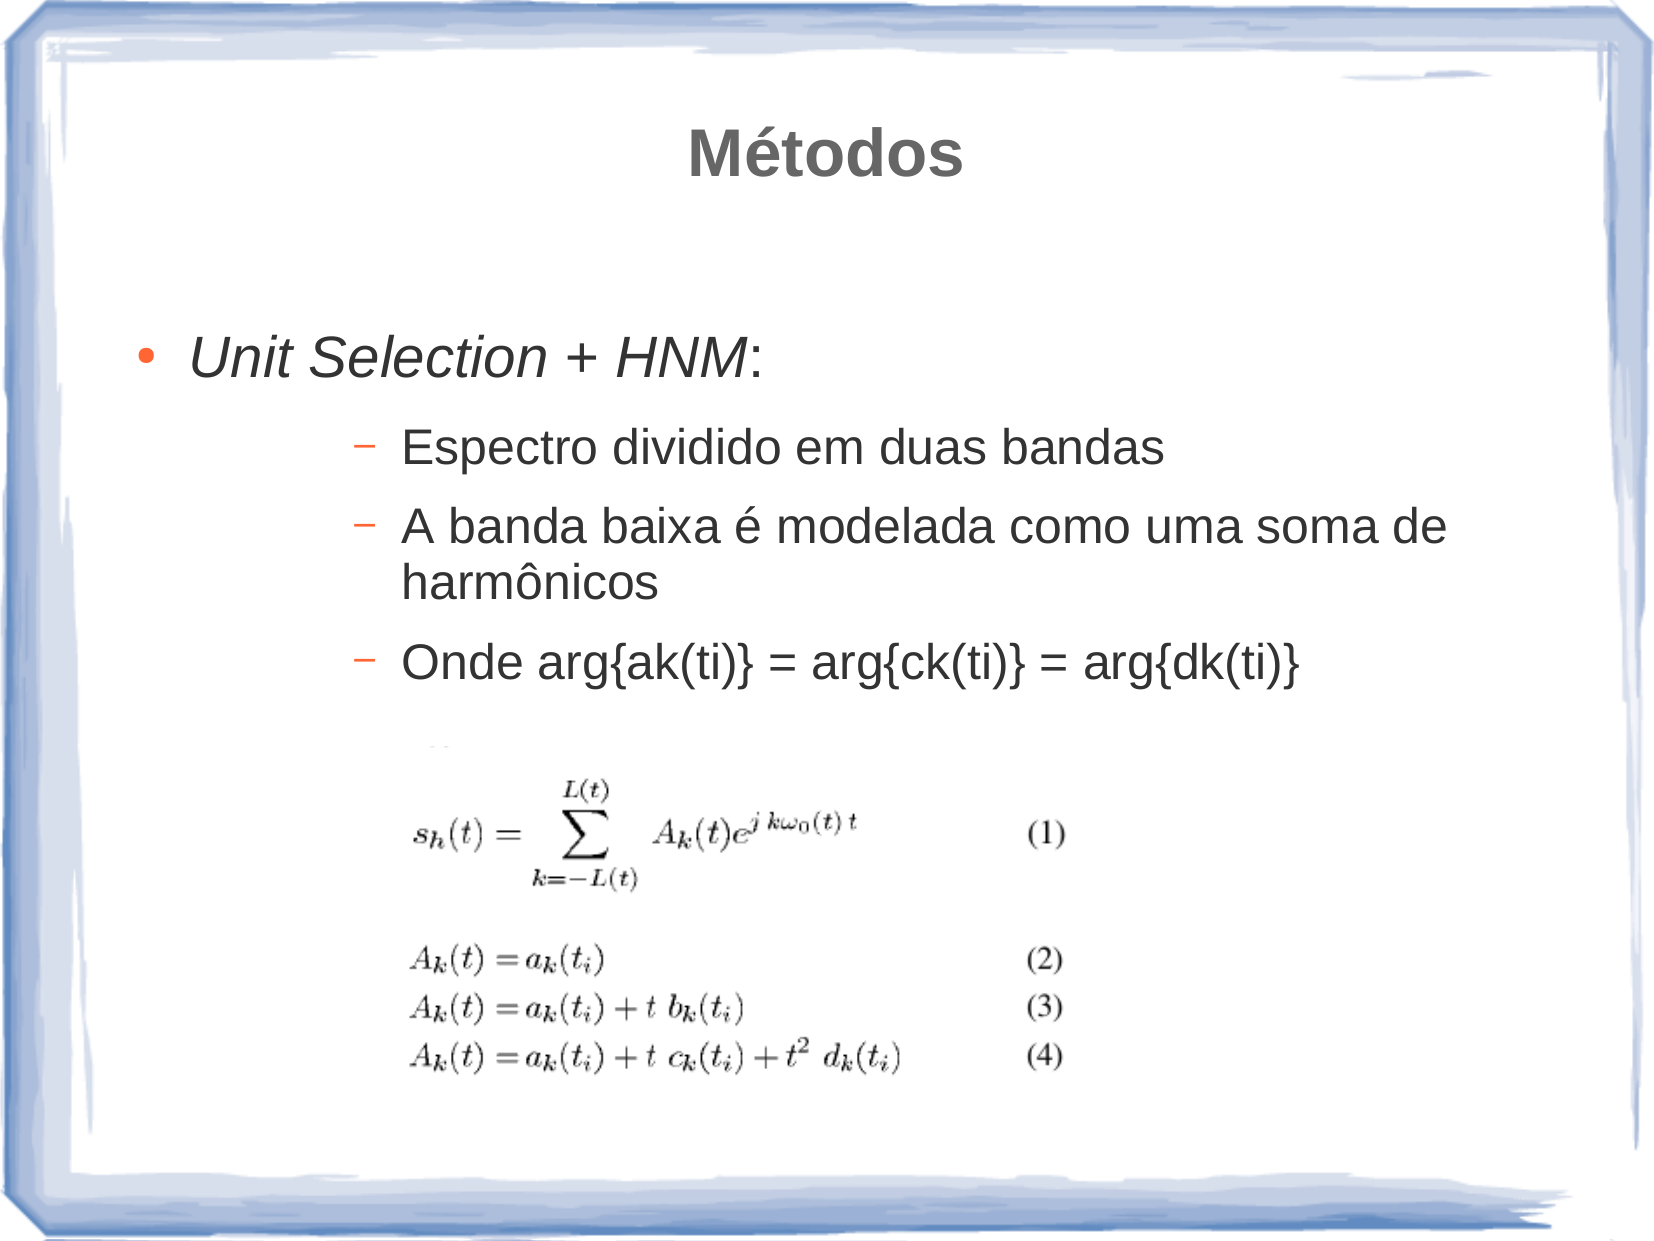

# Métodos
Unit Selection + HNM:
Espectro dividido em duas bandas
A banda baixa é modelada como uma soma de harmônicos
Onde arg{ak(ti)} = arg{ck(ti)} = arg{dk(ti)}